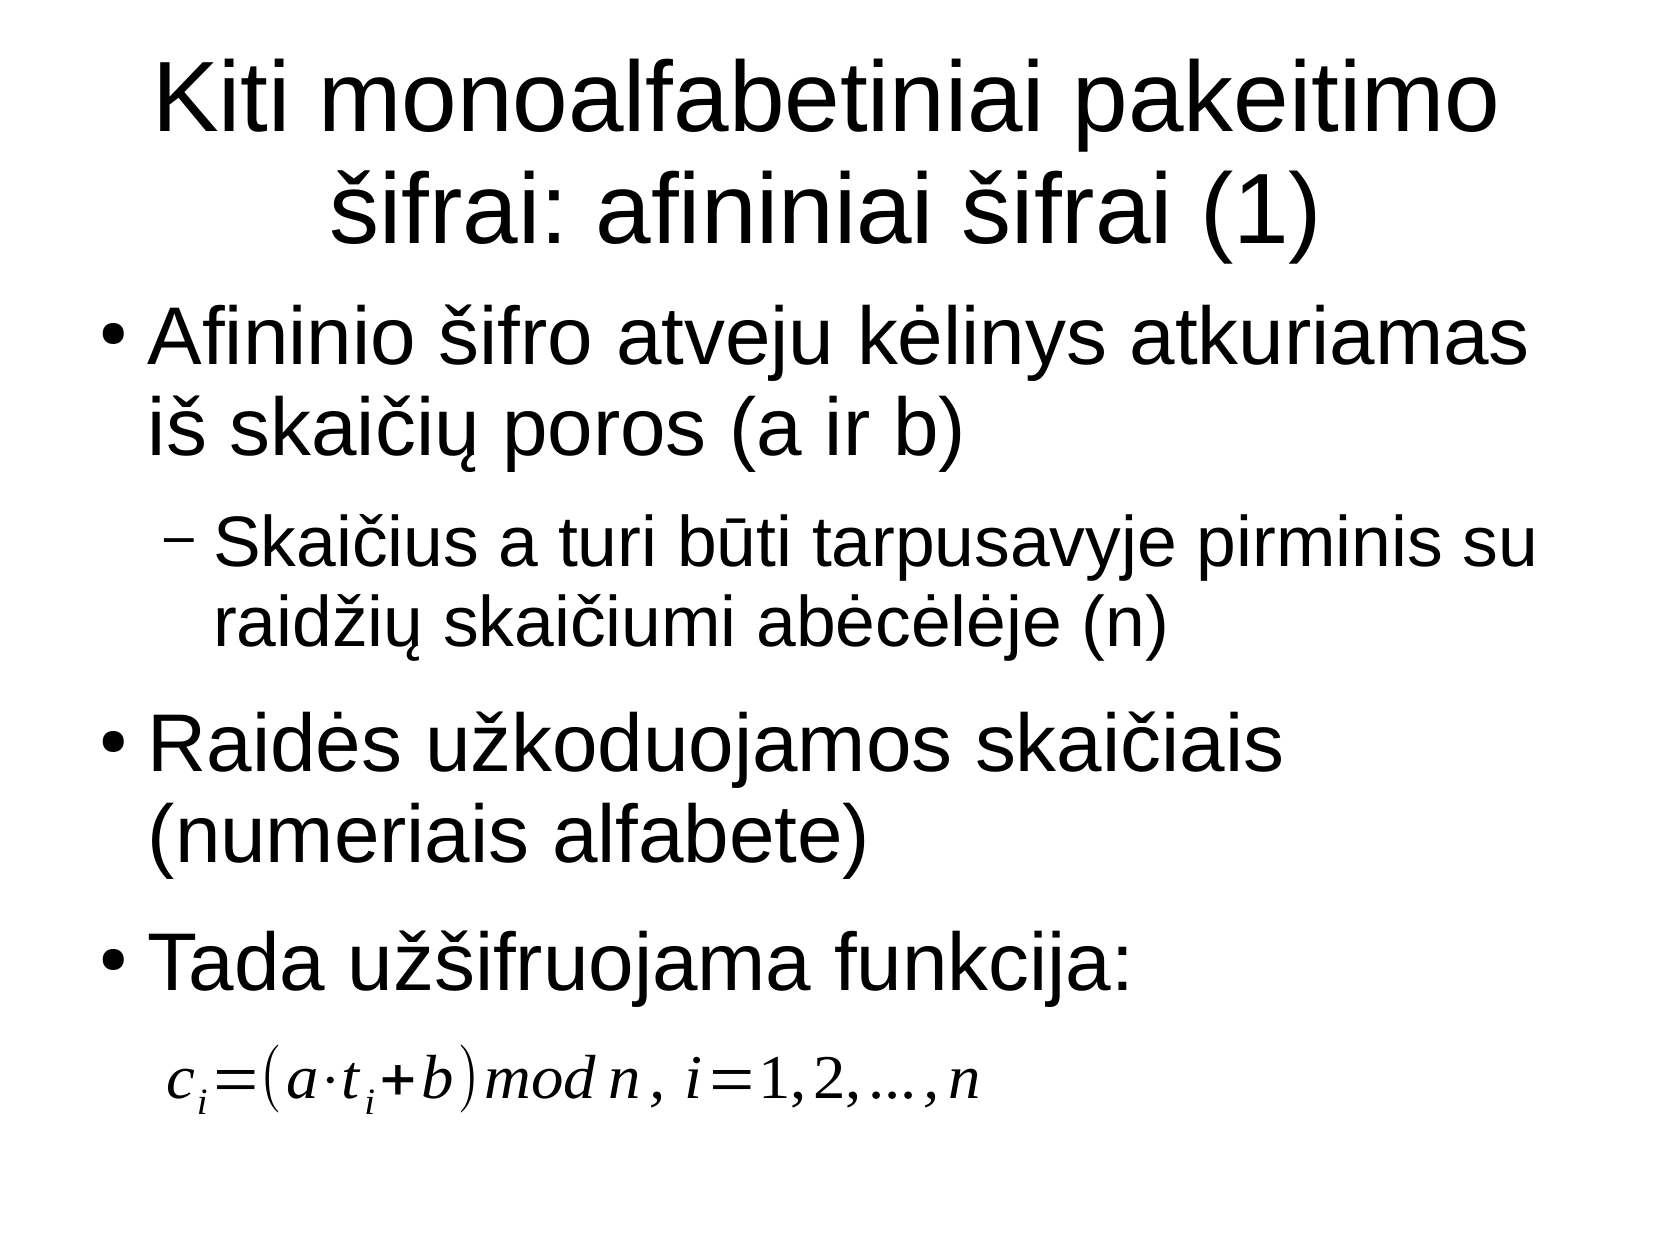

# Kiti monoalfabetiniai pakeitimo šifrai: afininiai šifrai (1)
Afininio šifro atveju kėlinys atkuriamas iš skaičių poros (a ir b)
Skaičius a turi būti tarpusavyje pirminis su raidžių skaičiumi abėcėlėje (n)
Raidės užkoduojamos skaičiais (numeriais alfabete)
Tada užšifruojama funkcija: